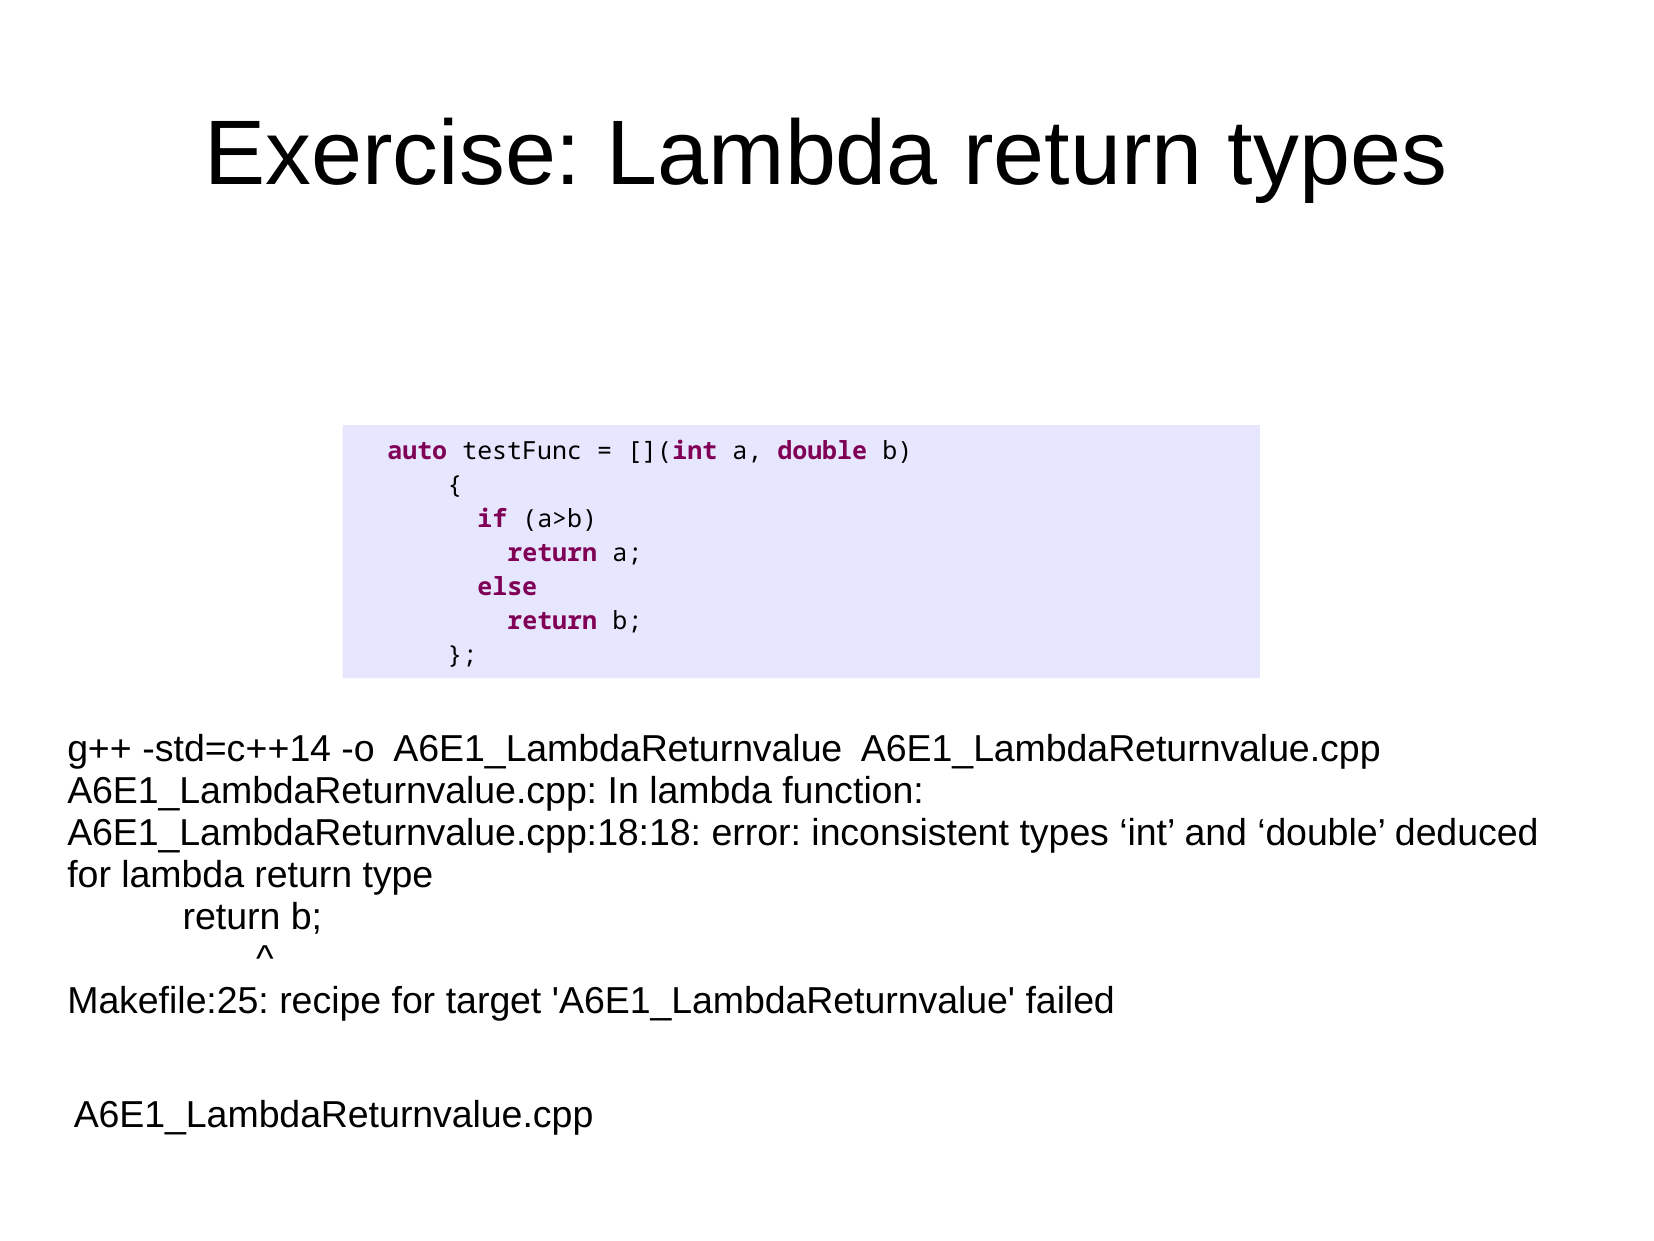

# Exercise: Lambda return types
 auto testFunc = [](int a, double b)
 {
 if (a>b)
 return a;
 else
 return b;
 };
g++ -std=c++14 -o A6E1_LambdaReturnvalue A6E1_LambdaReturnvalue.cpp
A6E1_LambdaReturnvalue.cpp: In lambda function:
A6E1_LambdaReturnvalue.cpp:18:18: error: inconsistent types ‘int’ and ‘double’ deduced for lambda return type
 return b;
 ^
Makefile:25: recipe for target 'A6E1_LambdaReturnvalue' failed
A6E1_LambdaReturnvalue.cpp